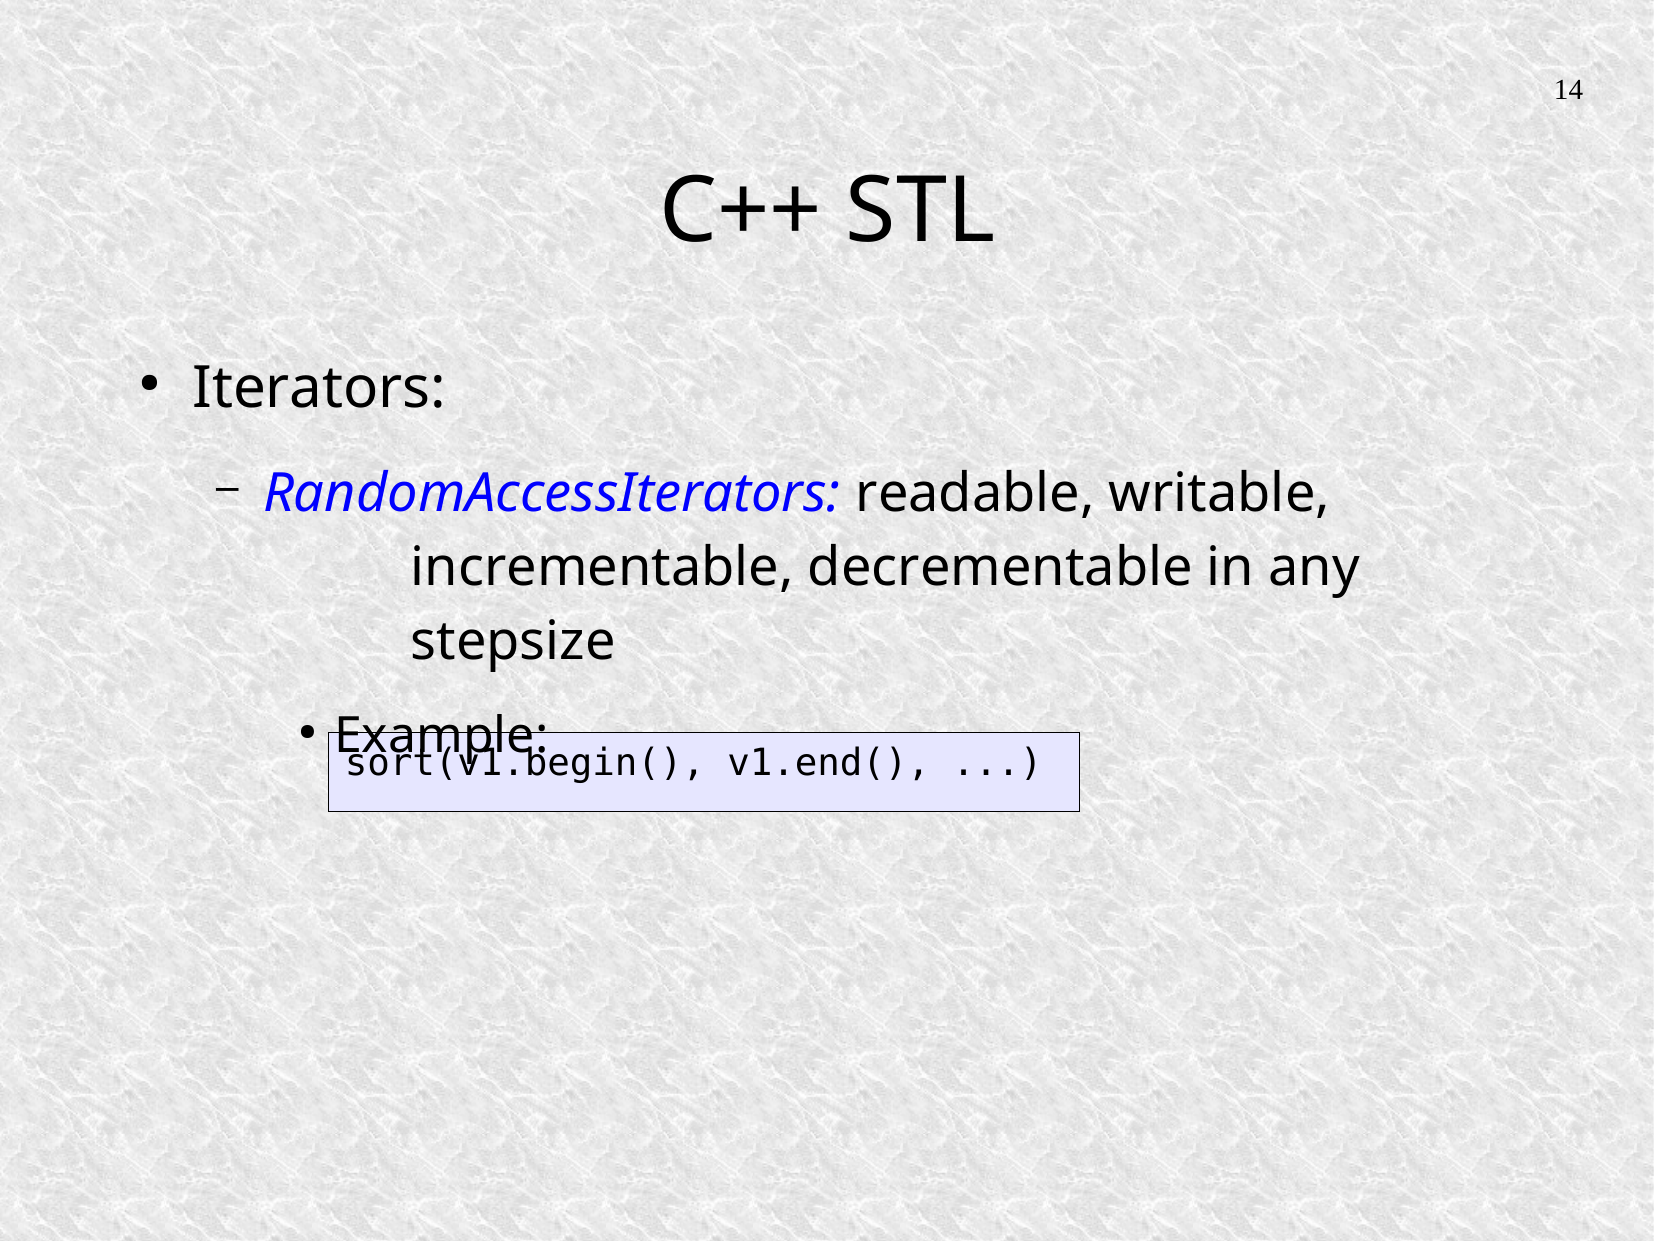

14
# C++ STL
Iterators:
RandomAccessIterators: readable, writable,
 		incrementable, decrementable in any
 		stepsize
Example:
sort(v1.begin(), v1.end(), ...)